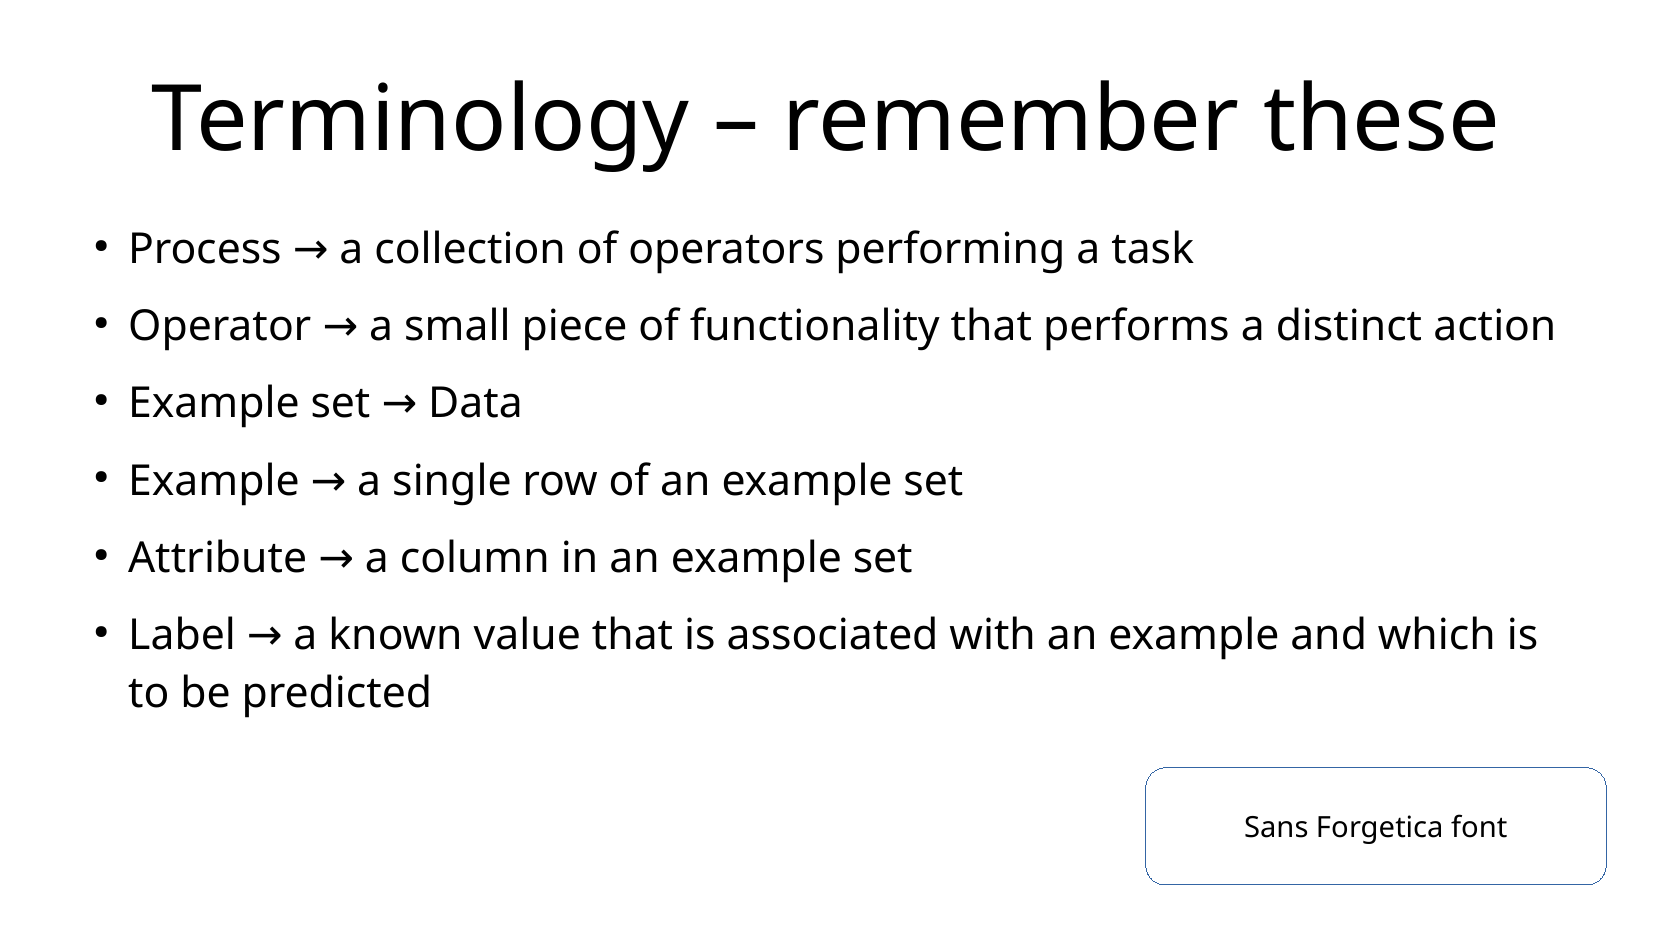

# Terminology – remember these
Process → a collection of operators performing a task
Operator → a small piece of functionality that performs a distinct action
Example set → Data
Example → a single row of an example set
Attribute → a column in an example set
Label → a known value that is associated with an example and which is to be predicted
Sans Forgetica font